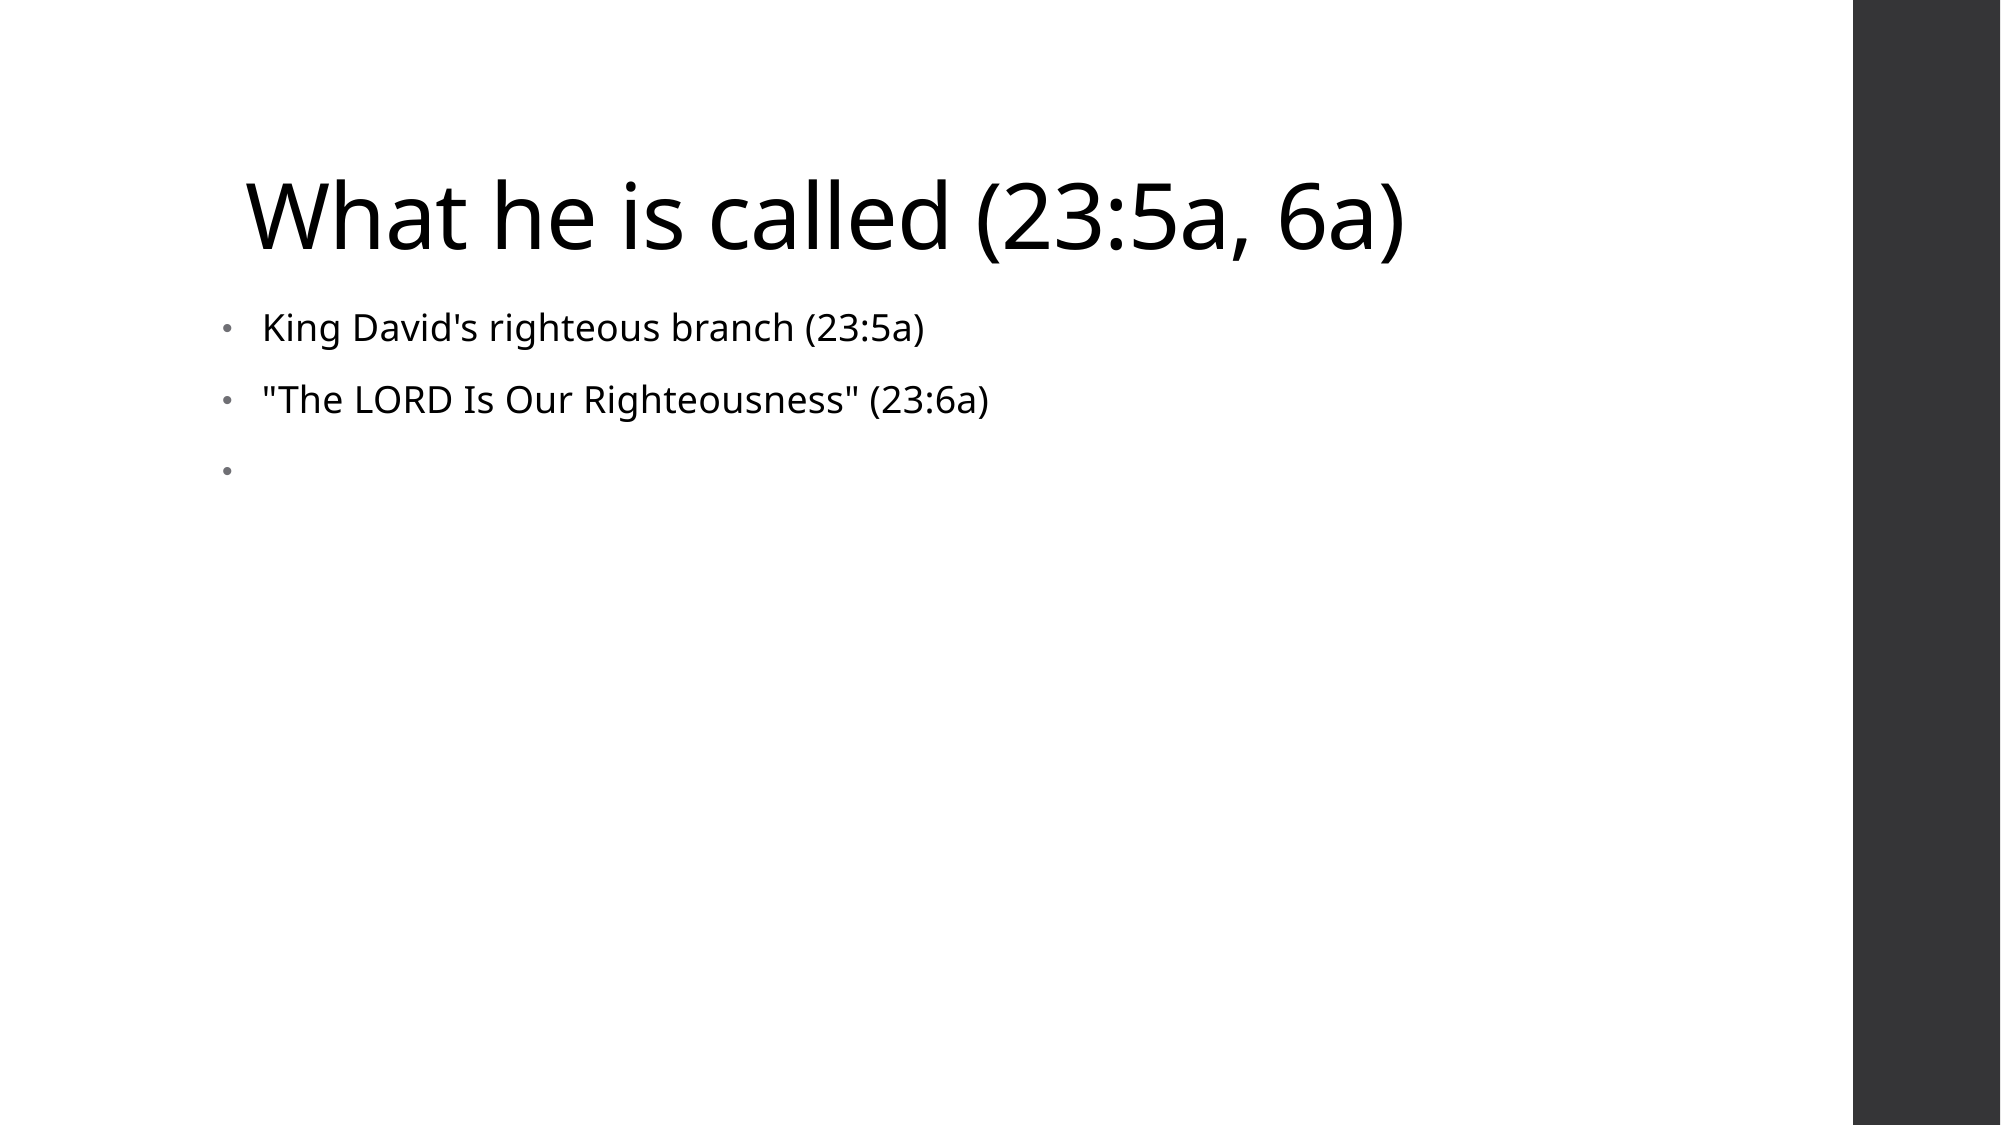

# What he is called (23:5a, 6a)
 King David's righteous branch (23:5a)
 "The LORD Is Our Righteousness" (23:6a)